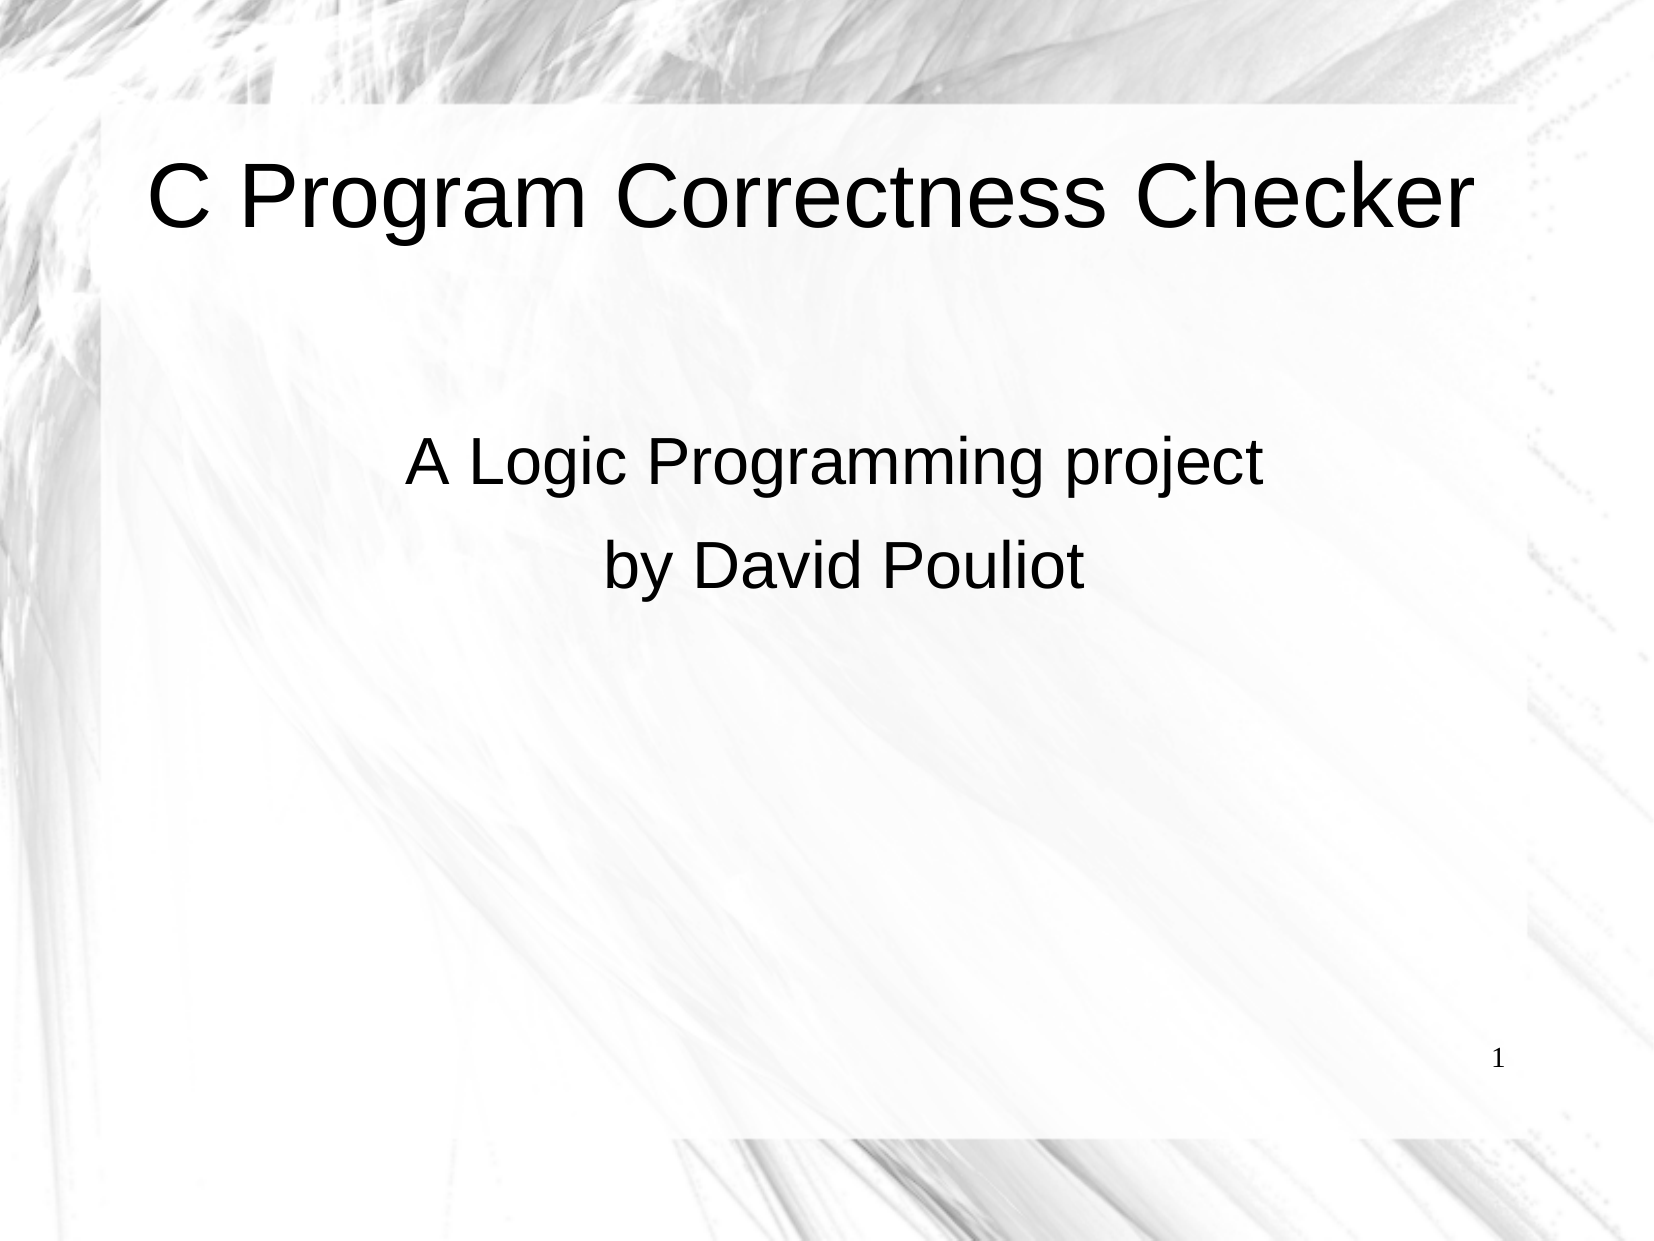

# C Program Correctness Checker
A Logic Programming project
by David Pouliot
1